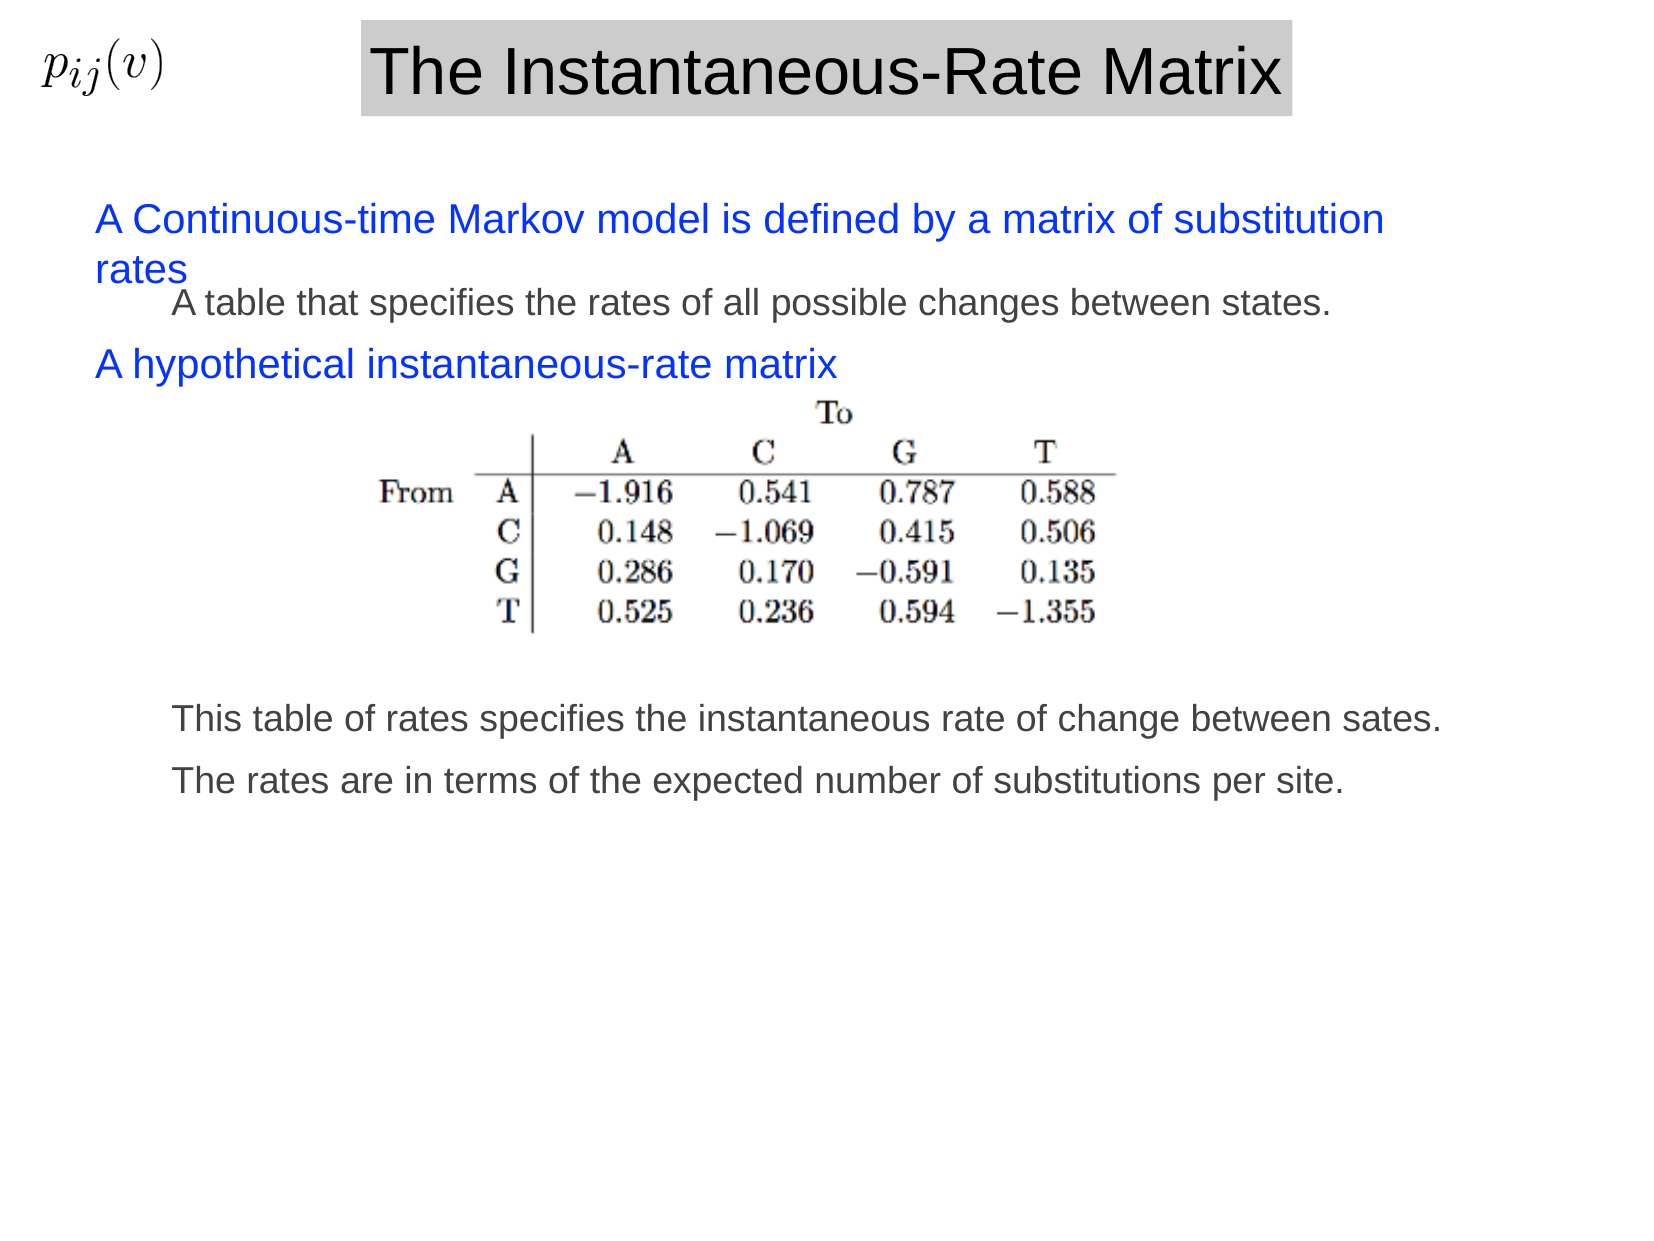

The Instantaneous-Rate Matrix
A Continuous-time Markov model is defined by a matrix of substitution rates
A table that specifies the rates of all possible changes between states.
A hypothetical instantaneous-rate matrix
This table of rates specifies the instantaneous rate of change between sates.
The rates are in terms of the expected number of substitutions per site.